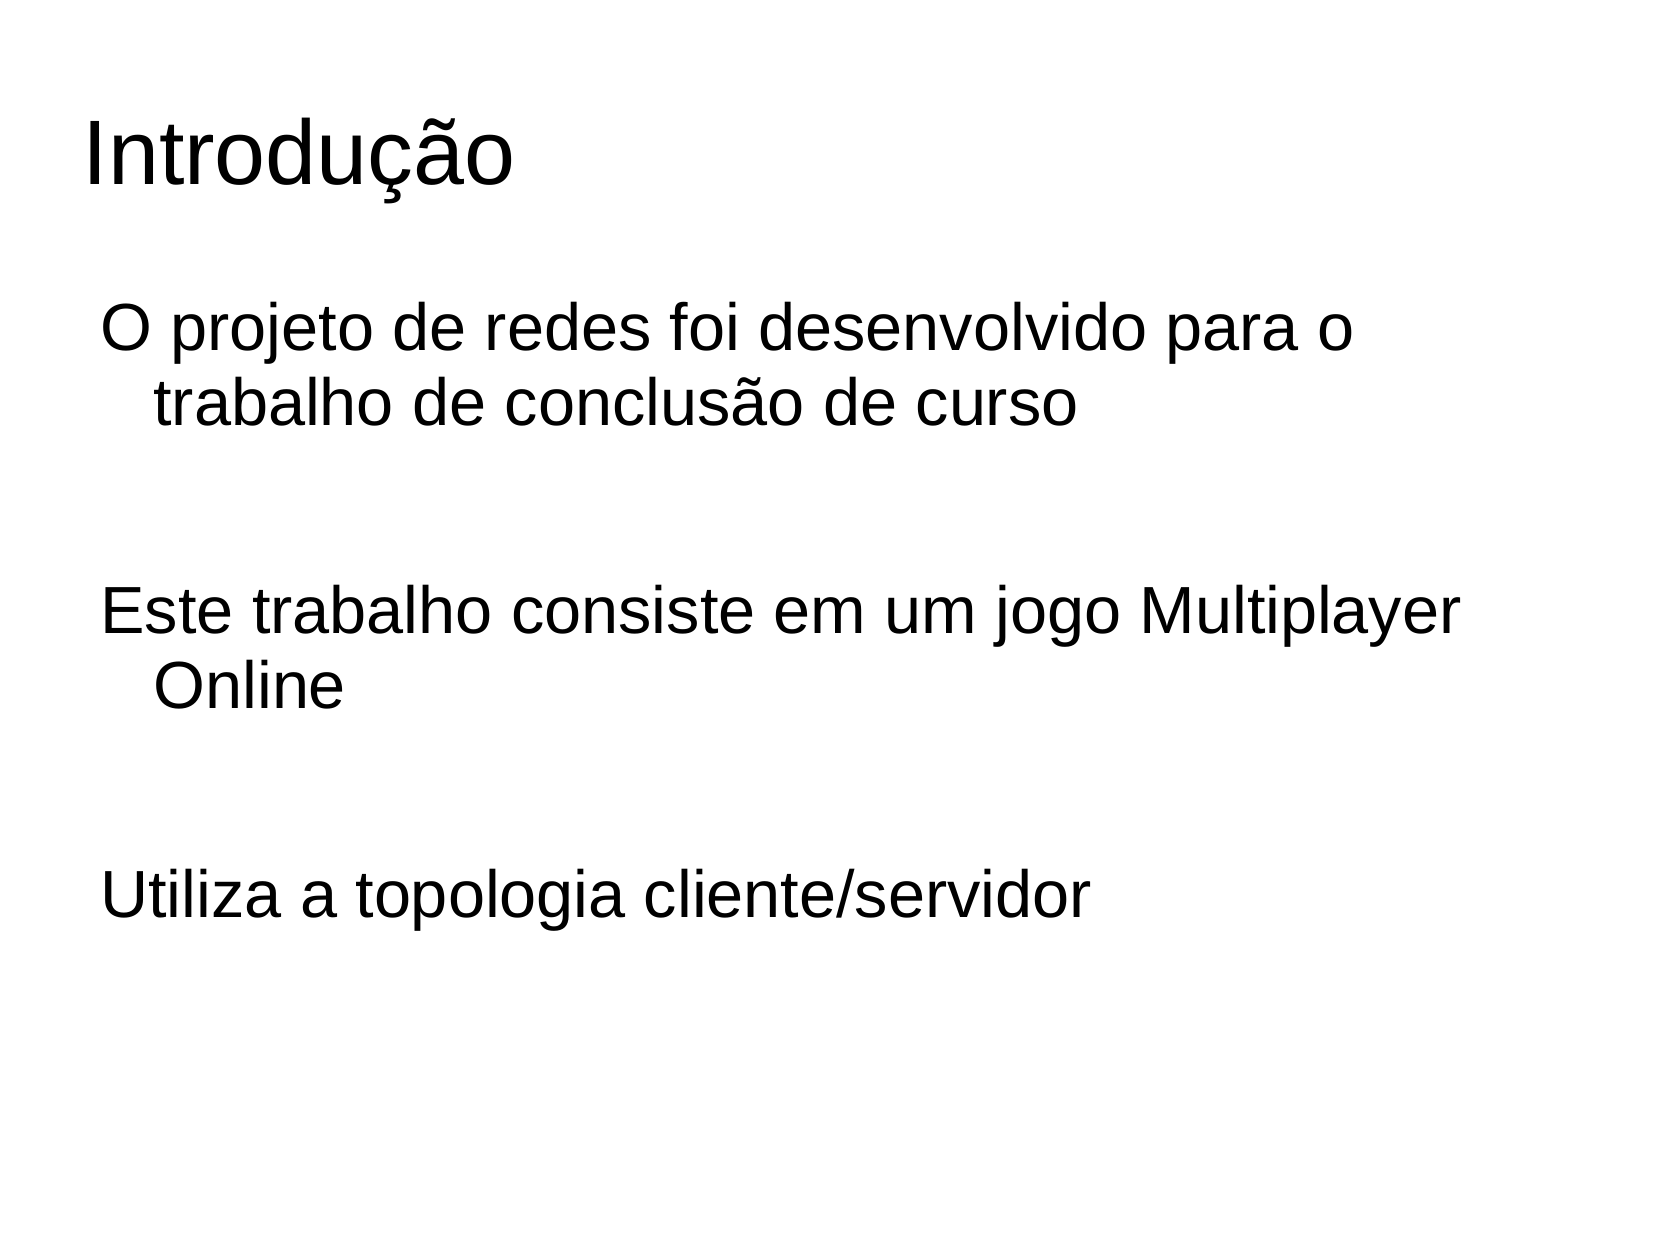

# Introdução
O projeto de redes foi desenvolvido para o trabalho de conclusão de curso
Este trabalho consiste em um jogo Multiplayer Online
Utiliza a topologia cliente/servidor